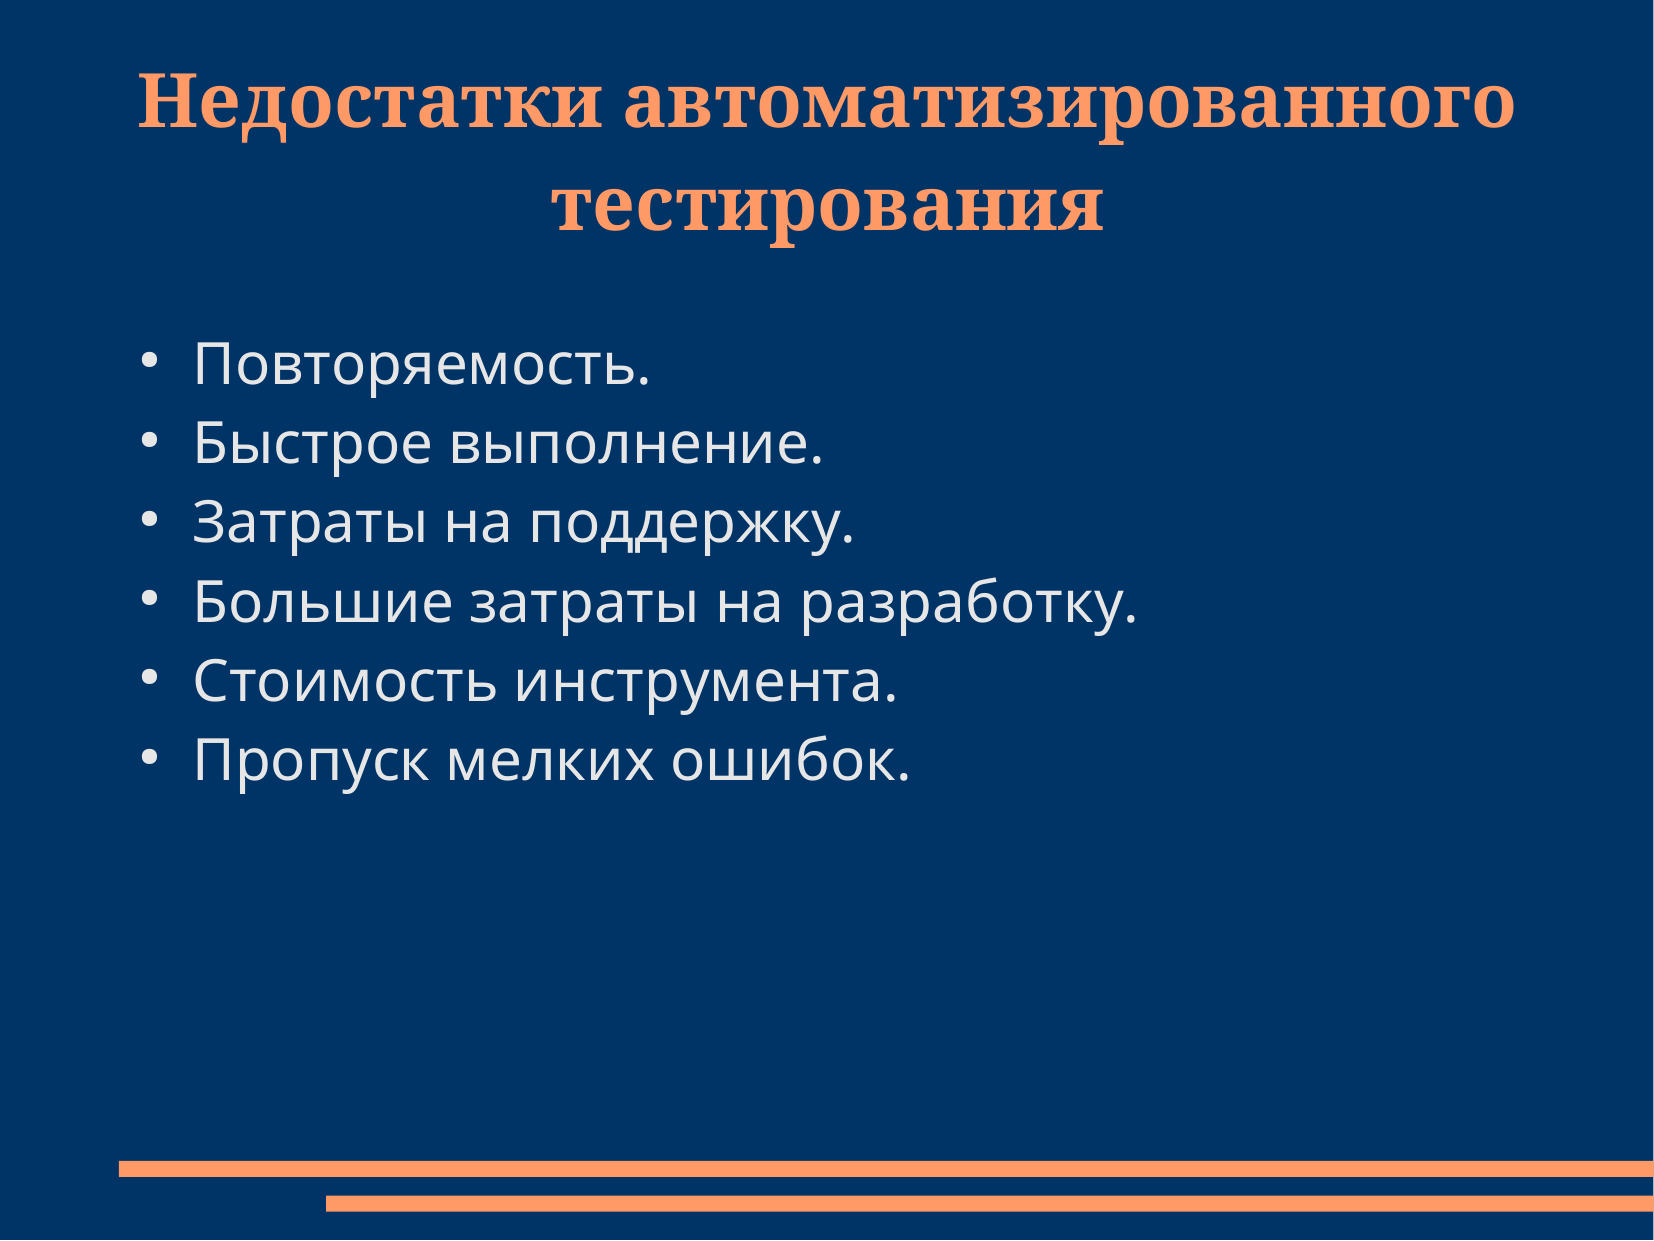

# Недостатки автоматизированного тестирования
Повторяемость.
Быстрое выполнение.
Затраты на поддержку.
Большие затраты на разработку.
Стоимость инструмента.
Пропуск мелких ошибок.